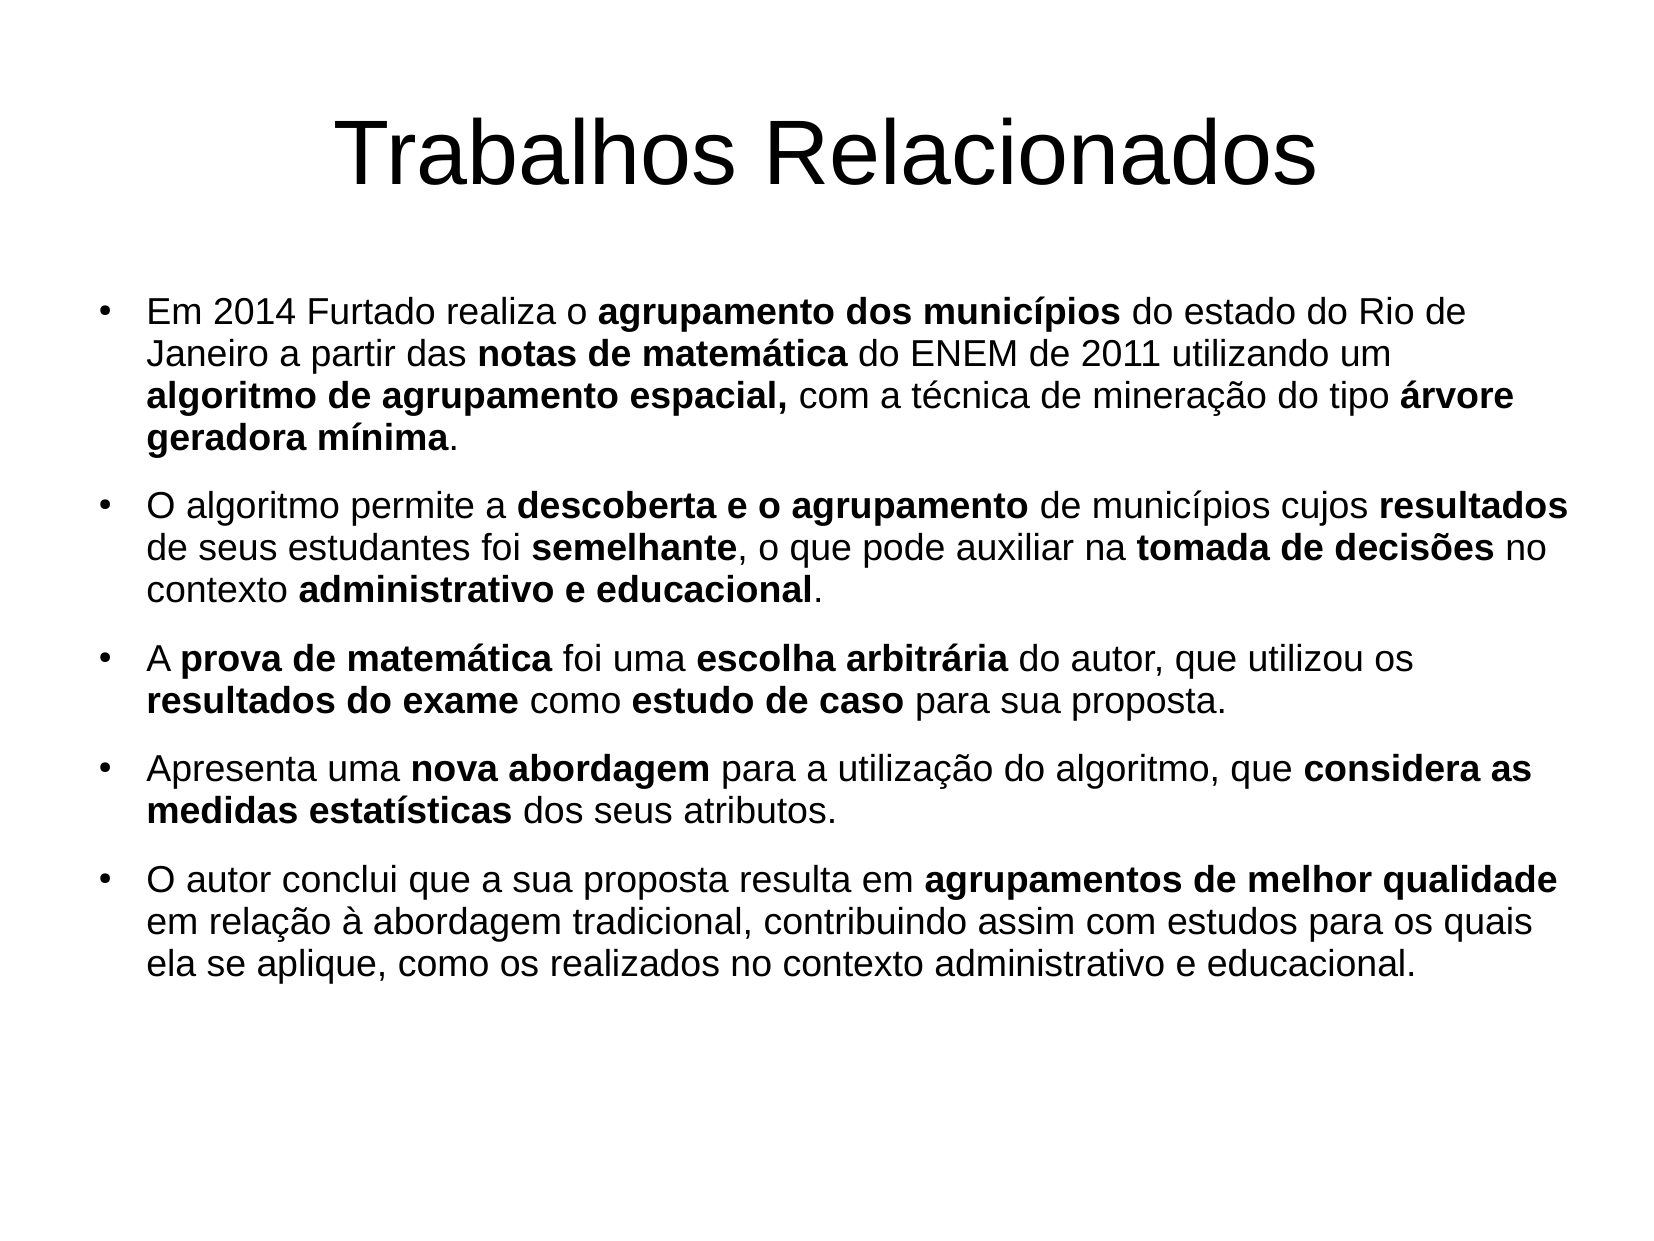

# Trabalhos Relacionados
Em 2014 Furtado realiza o agrupamento dos municípios do estado do Rio de Janeiro a partir das notas de matemática do ENEM de 2011 utilizando um algoritmo de agrupamento espacial, com a técnica de mineração do tipo árvore geradora mínima.
O algoritmo permite a descoberta e o agrupamento de municípios cujos resultados de seus estudantes foi semelhante, o que pode auxiliar na tomada de decisões no contexto administrativo e educacional.
A prova de matemática foi uma escolha arbitrária do autor, que utilizou os resultados do exame como estudo de caso para sua proposta.
Apresenta uma nova abordagem para a utilização do algoritmo, que considera as medidas estatísticas dos seus atributos.
O autor conclui que a sua proposta resulta em agrupamentos de melhor qualidade em relação à abordagem tradicional, contribuindo assim com estudos para os quais ela se aplique, como os realizados no contexto administrativo e educacional.